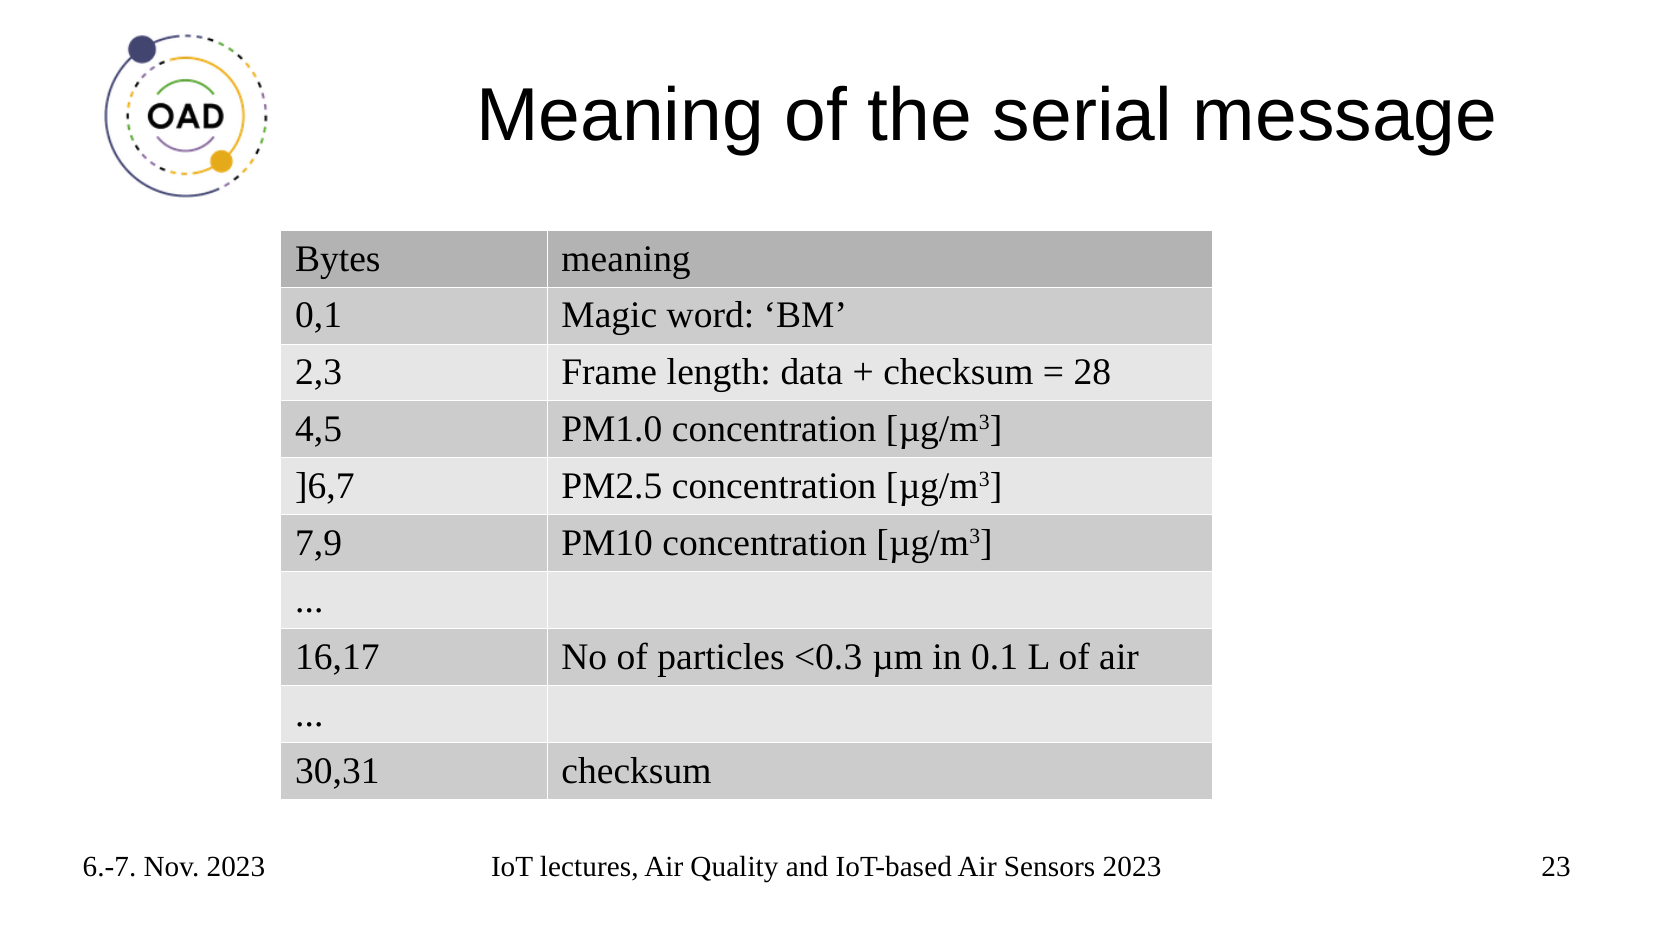

# Meaning of the serial message
| Bytes | meaning |
| --- | --- |
| 0,1 | Magic word: ‘BM’ |
| 2,3 | Frame length: data + checksum = 28 |
| 4,5 | PM1.0 concentration [µg/m3] |
| ]6,7 | PM2.5 concentration [µg/m3] |
| 7,9 | PM10 concentration [µg/m3] |
| ... | |
| 16,17 | No of particles <0.3 µm in 0.1 L of air |
| ... | |
| 30,31 | checksum |
6.-7. Nov. 2023
IoT lectures, Air Quality and IoT-based Air Sensors 2023
23